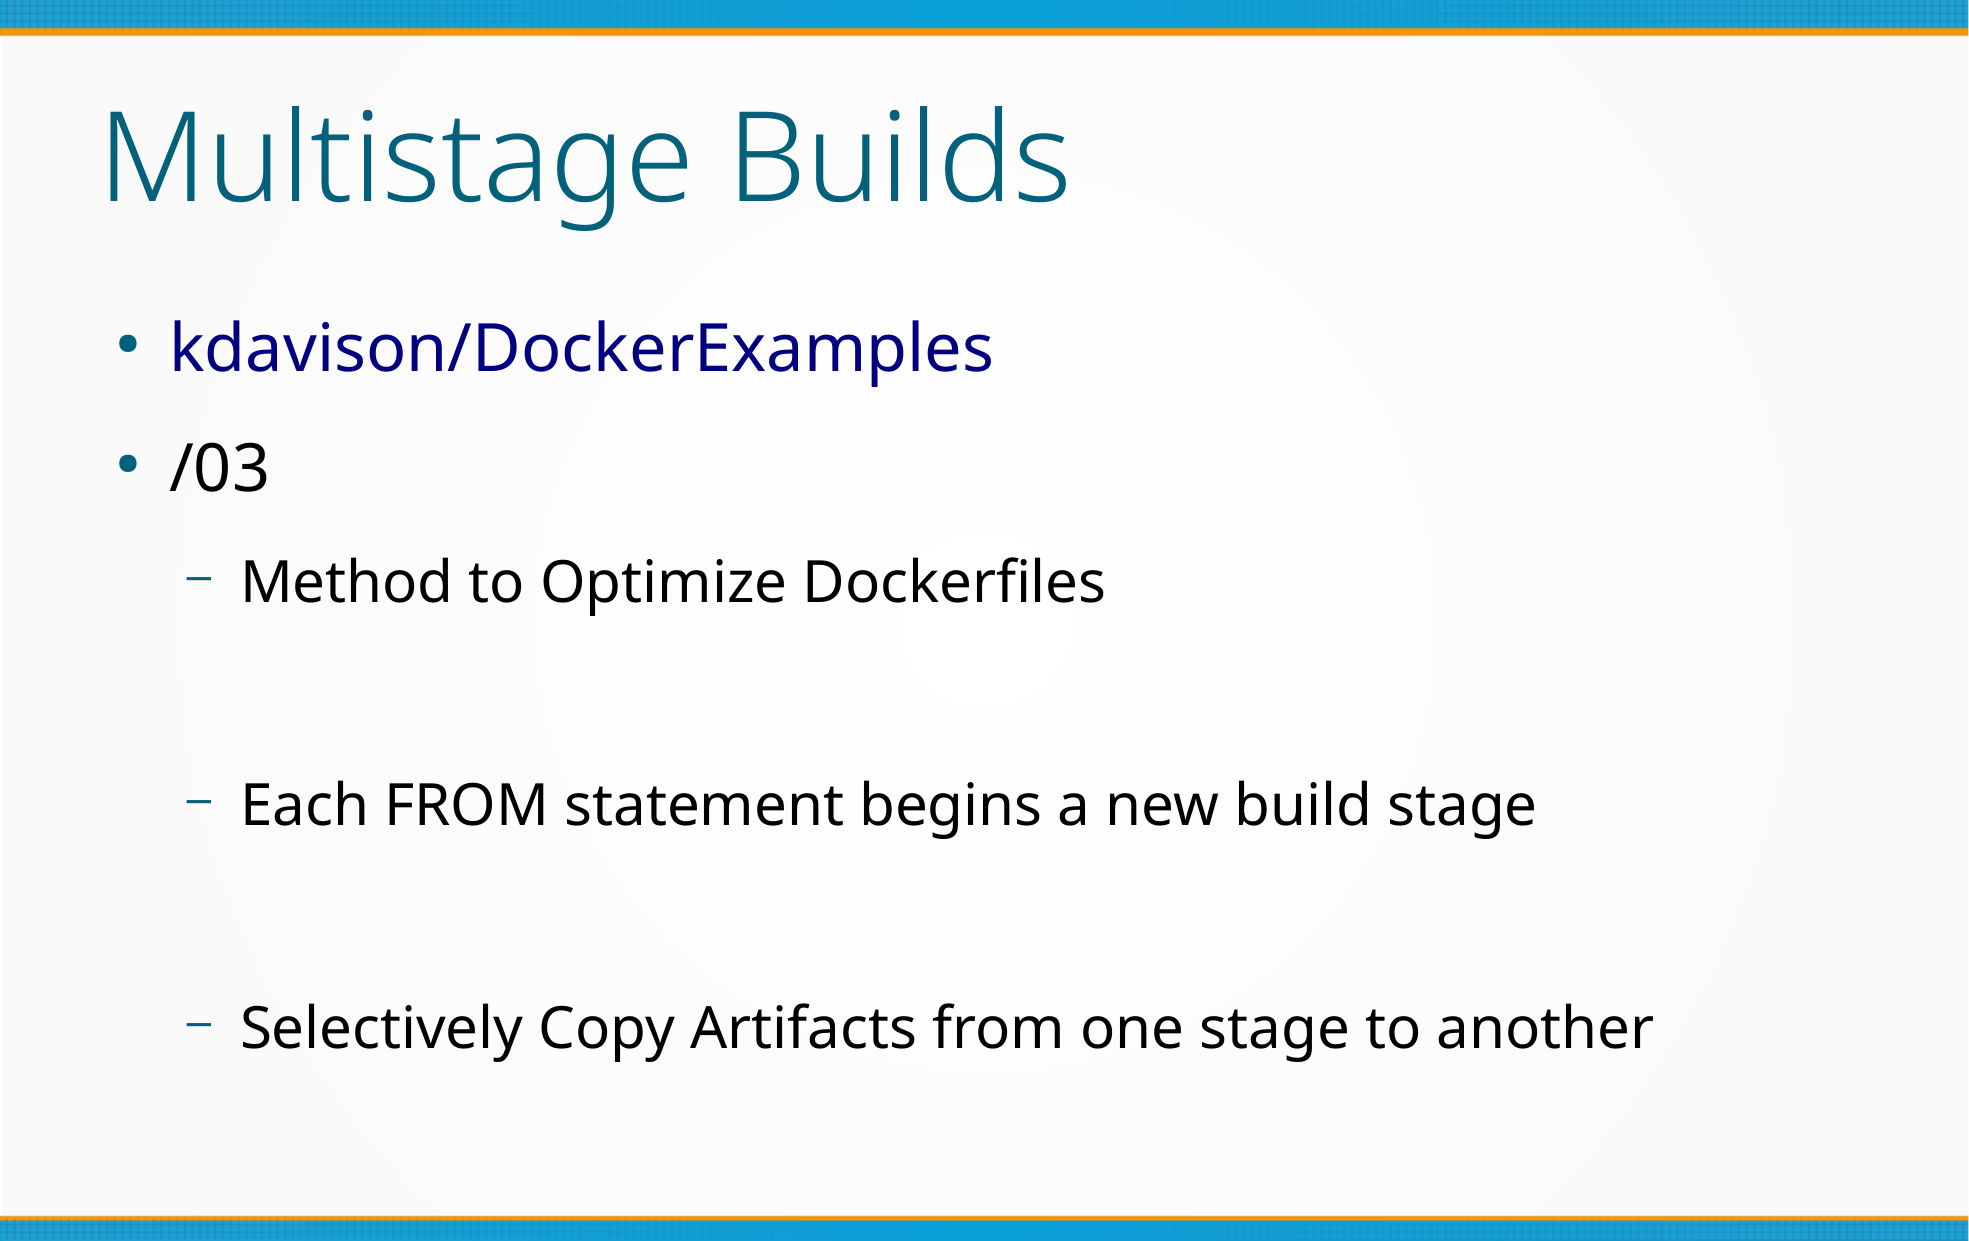

# Multistage Builds
kdavison/DockerExamples
/03
Method to Optimize Dockerfiles
Each FROM statement begins a new build stage
Selectively Copy Artifacts from one stage to another